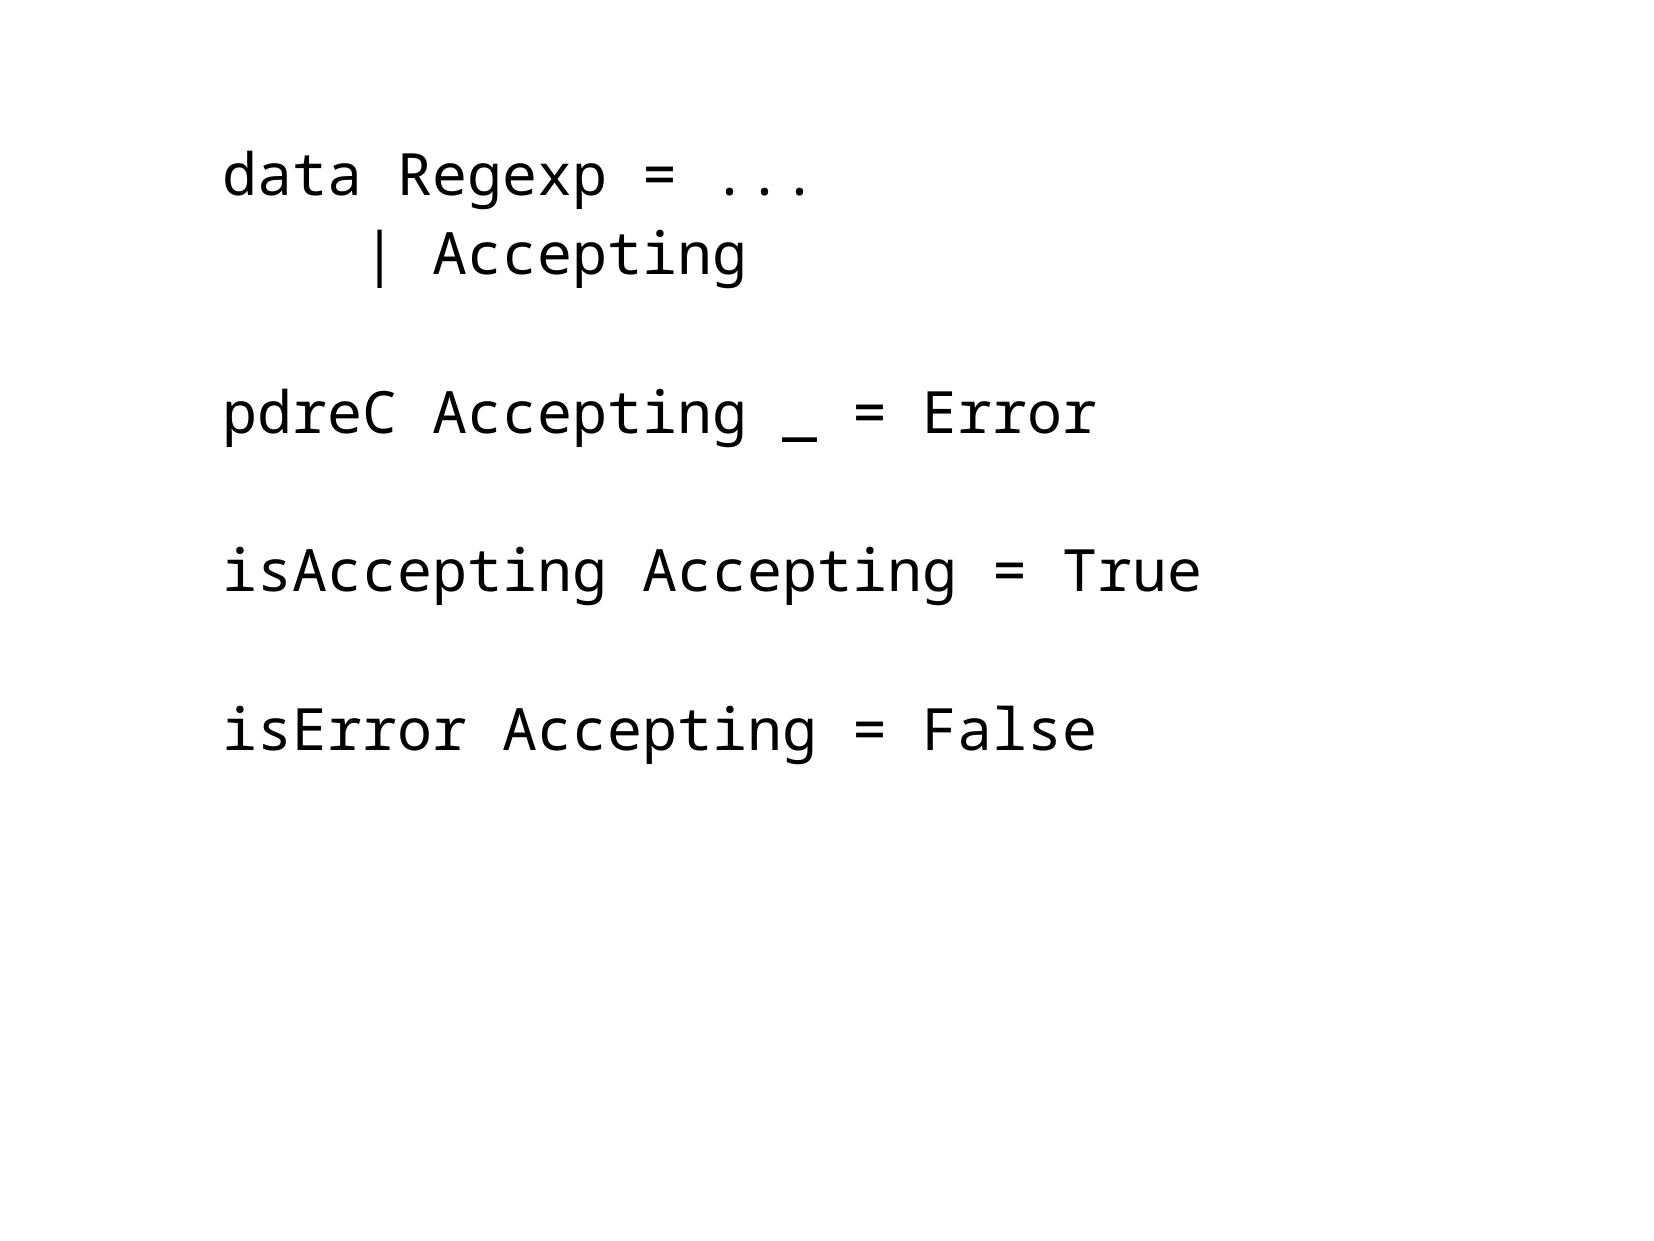

# data Regexp = ...
 | Accepting
 pdreC Accepting _ = Error
 isAccepting Accepting = True
 isError Accepting = False